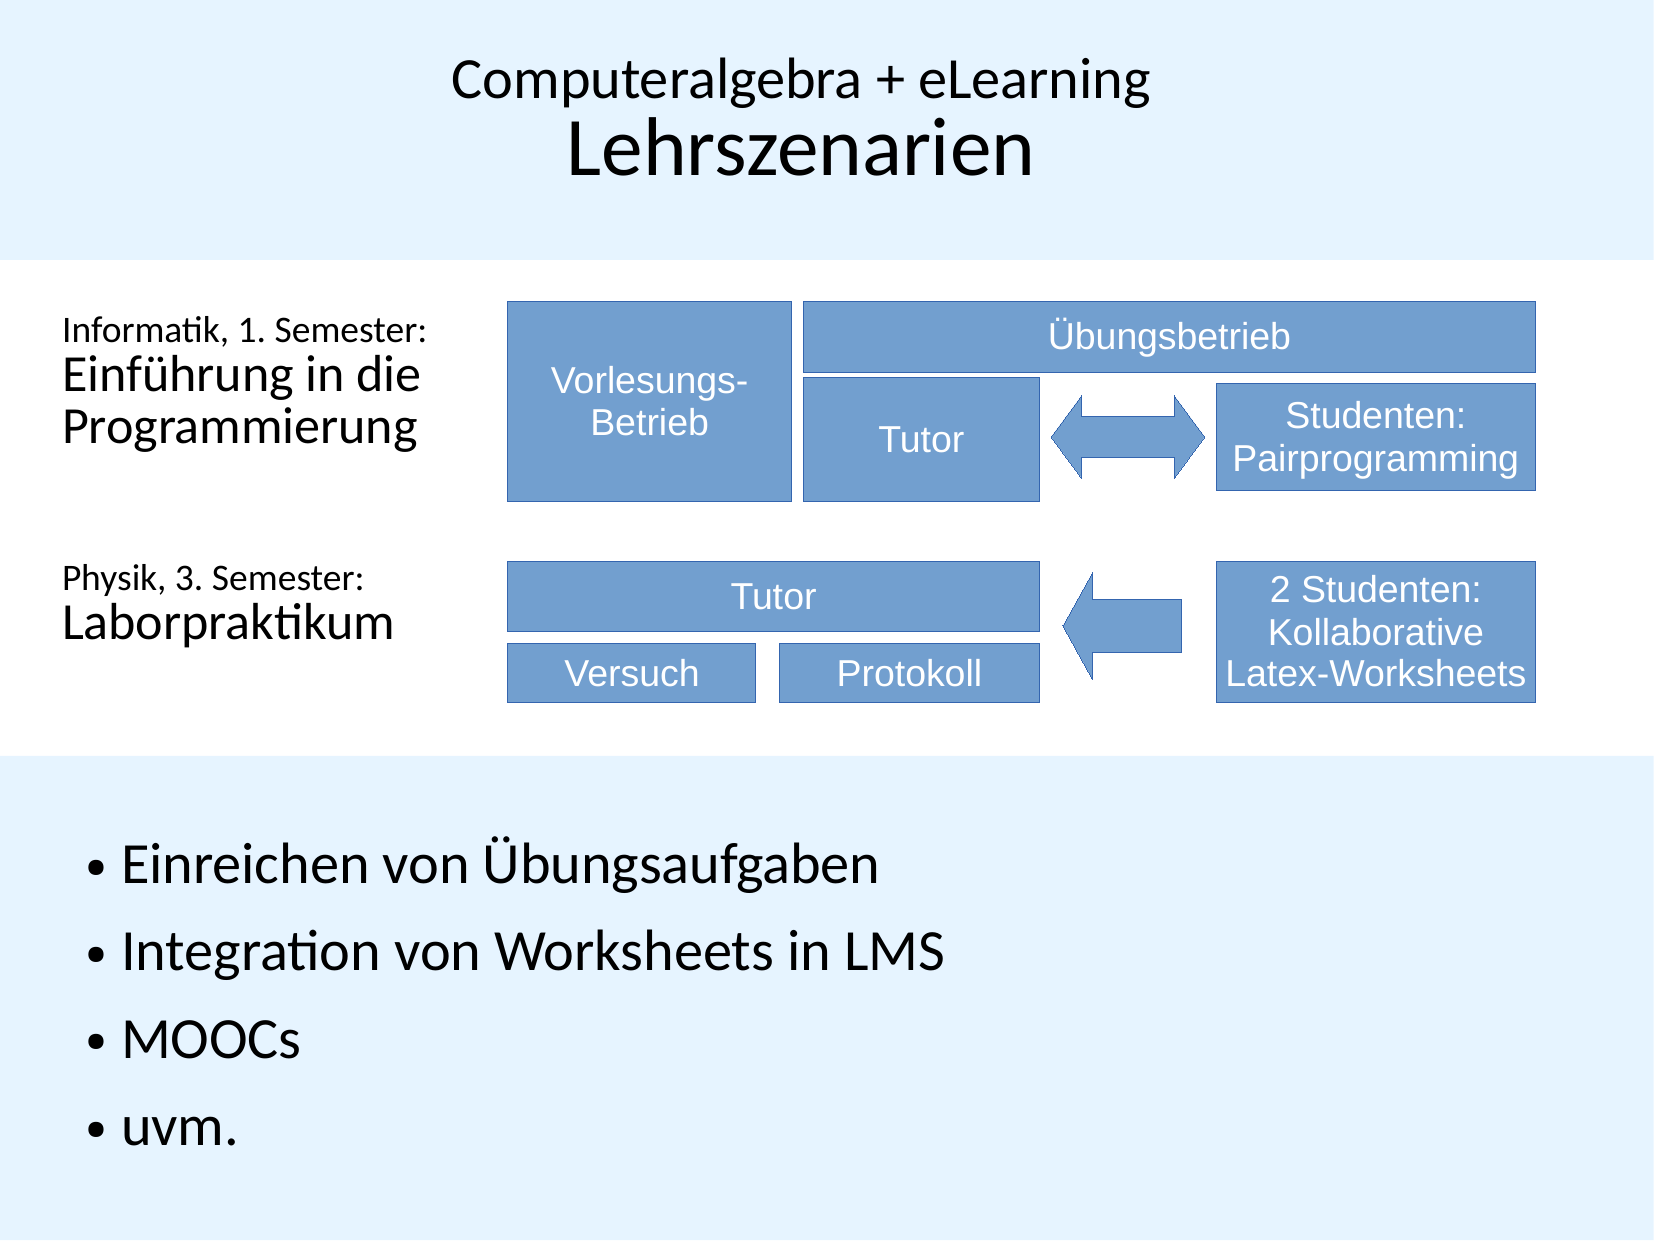

Computeralgebra + eLearning
Lehrszenarien
Vorlesungs-
Betrieb
Übungsbetrieb
Informatik, 1. Semester:
Einführung in die Programmierung
Tutor
Studenten:
Pairprogramming
Physik, 3. Semester:
Laborpraktikum
Tutor
2 Studenten:
Kollaborative
Latex-Worksheets
Versuch
Protokoll
Einreichen von Übungsaufgaben
Integration von Worksheets in LMS
MOOCs
uvm.